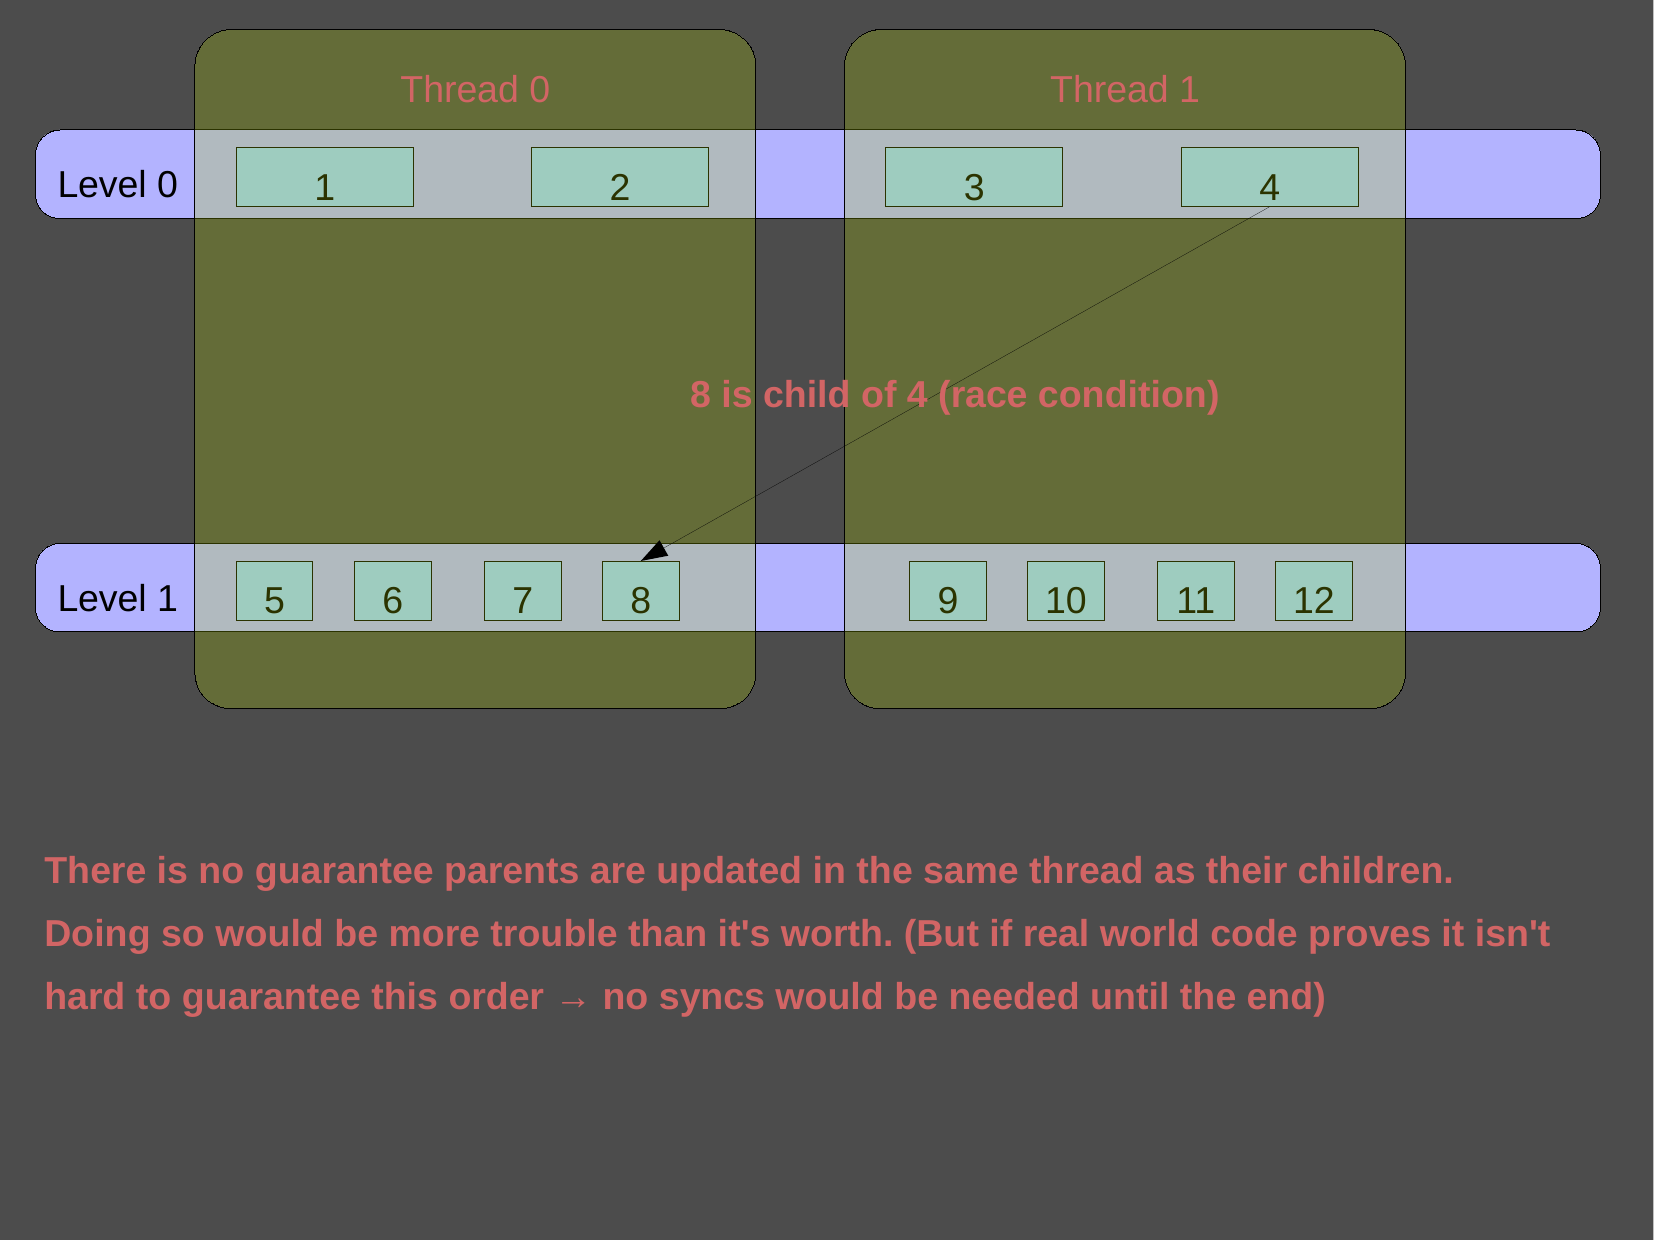

Thread 0
Thread 1
Level 0
1
2
3
4
Level 1
5
6
7
8
9
10
11
12
There is no guarantee parents are updated in the same thread as their children.
Doing so would be more trouble than it's worth. (But if real world code proves it isn't hard to guarantee this order → no syncs would be needed until the end)